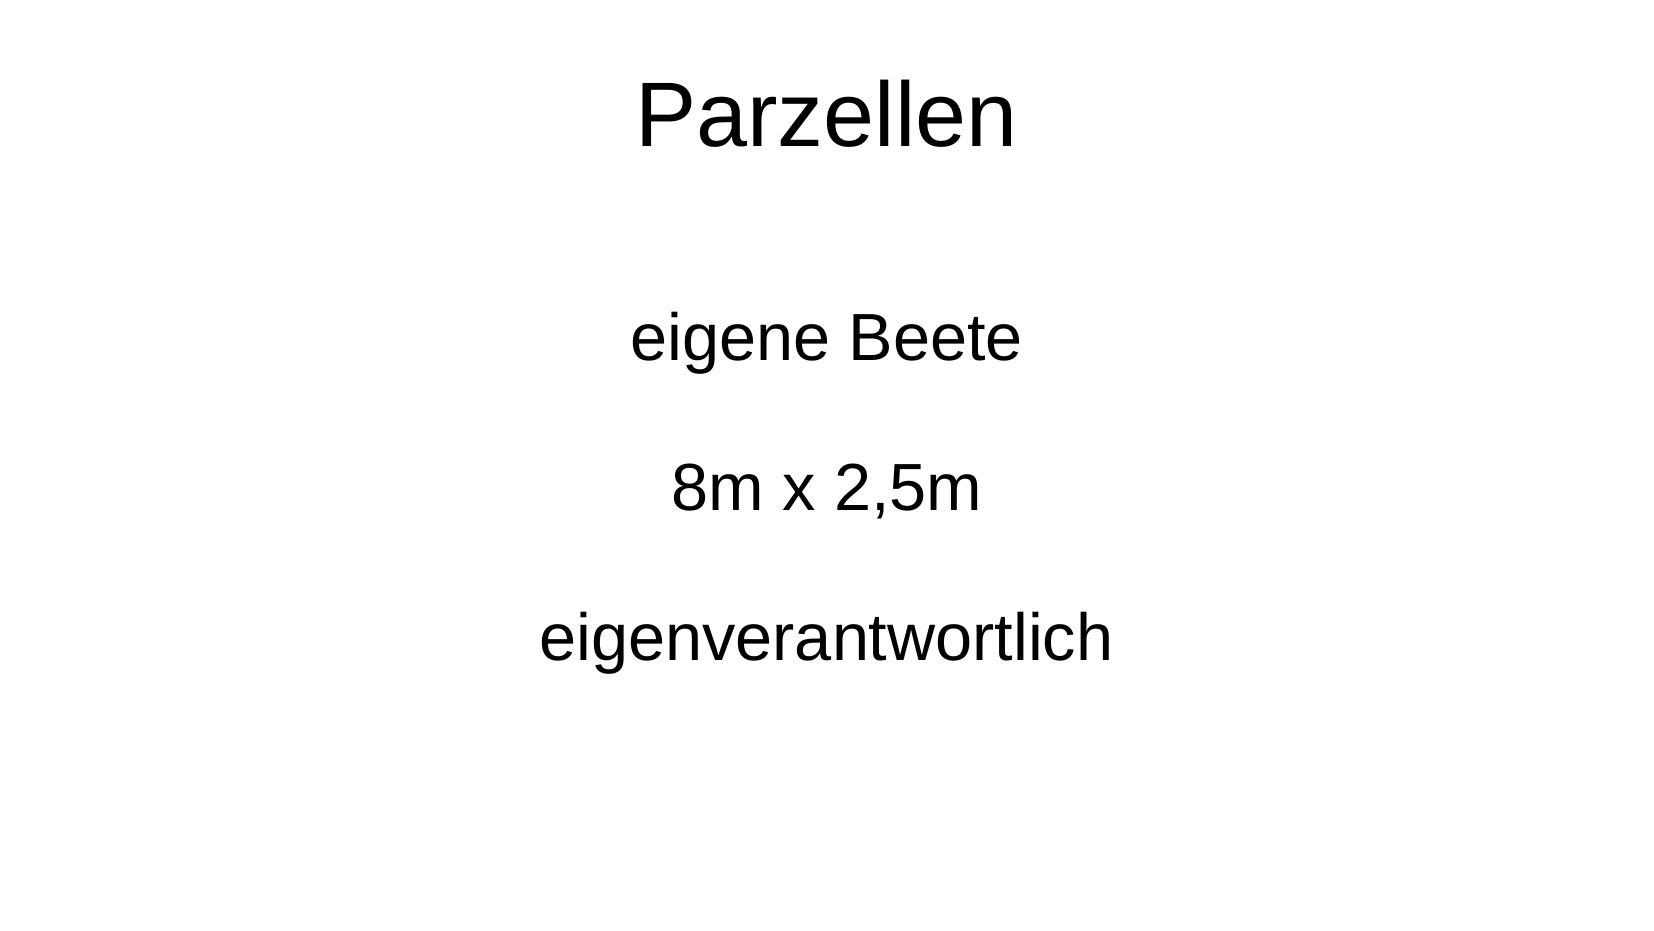

# Parzellen
eigene Beete
8m x 2,5m
eigenverantwortlich